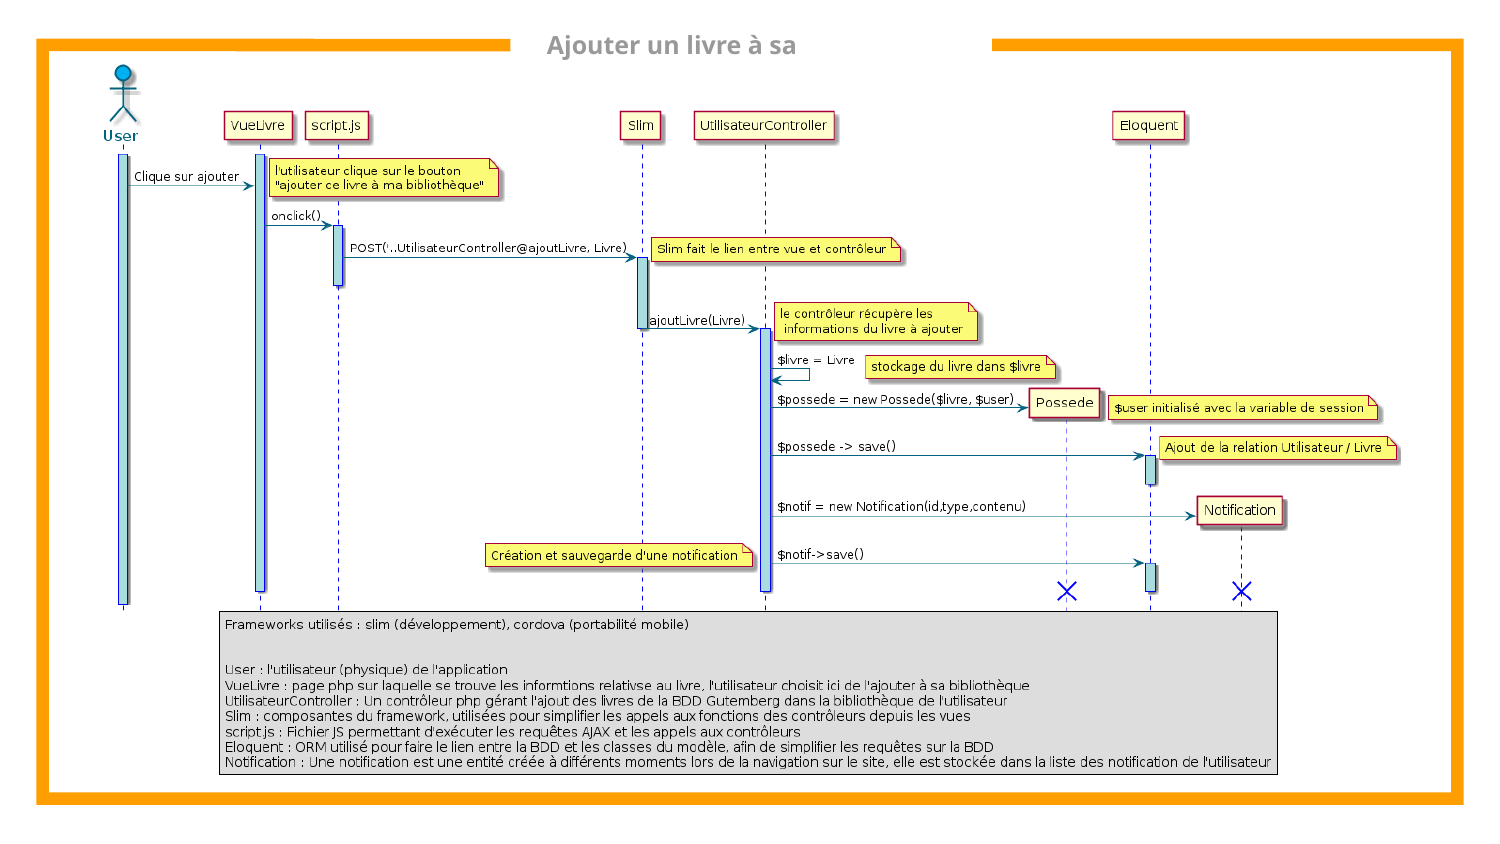

# Ajouter un livre à sa bibliothèque personnelle